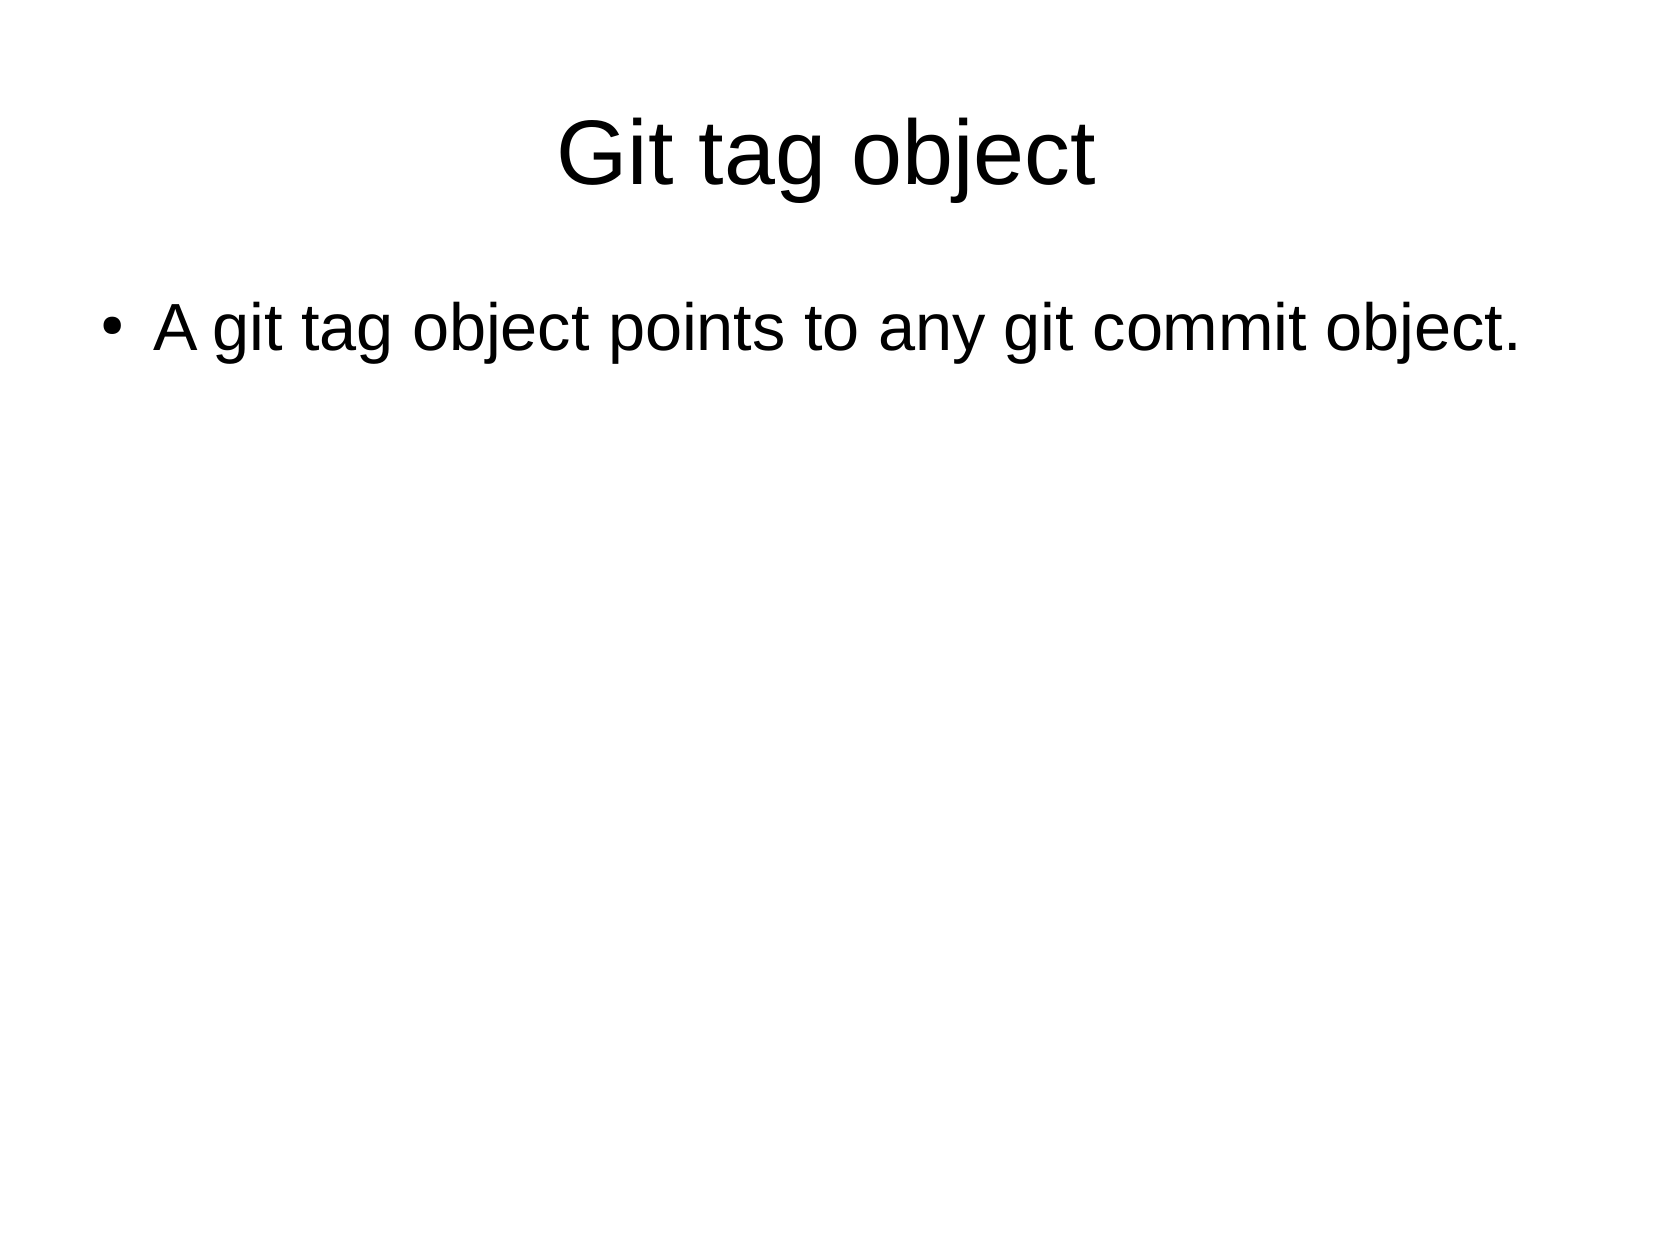

# Git tag object
A git tag object points to any git commit object.